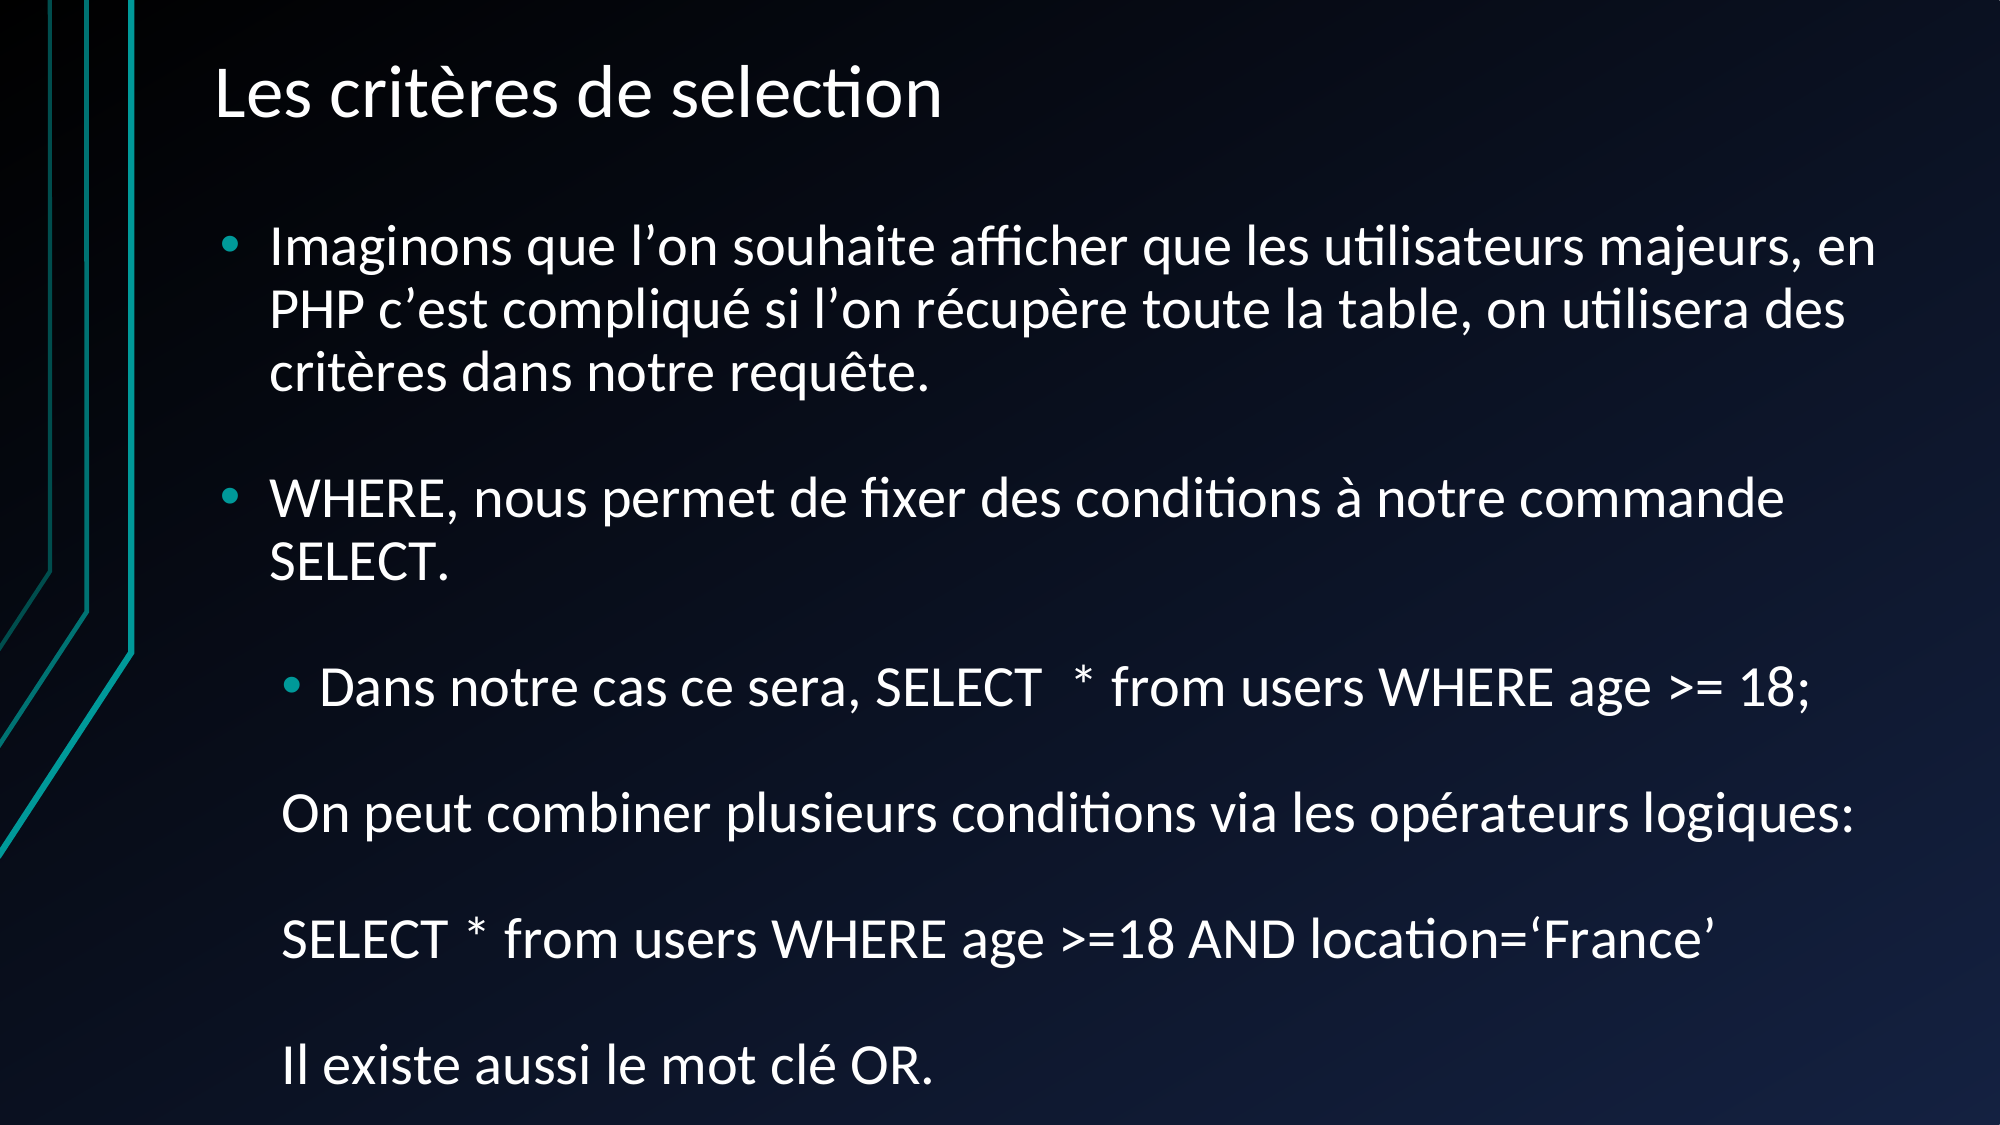

Les critères de selection
Imaginons que l’on souhaite afficher que les utilisateurs majeurs, en PHP c’est compliqué si l’on récupère toute la table, on utilisera des critères dans notre requête.
WHERE, nous permet de fixer des conditions à notre commande SELECT.
Dans notre cas ce sera, SELECT * from users WHERE age >= 18;
On peut combiner plusieurs conditions via les opérateurs logiques:
SELECT * from users WHERE age >=18 AND location=‘France’
Il existe aussi le mot clé OR.